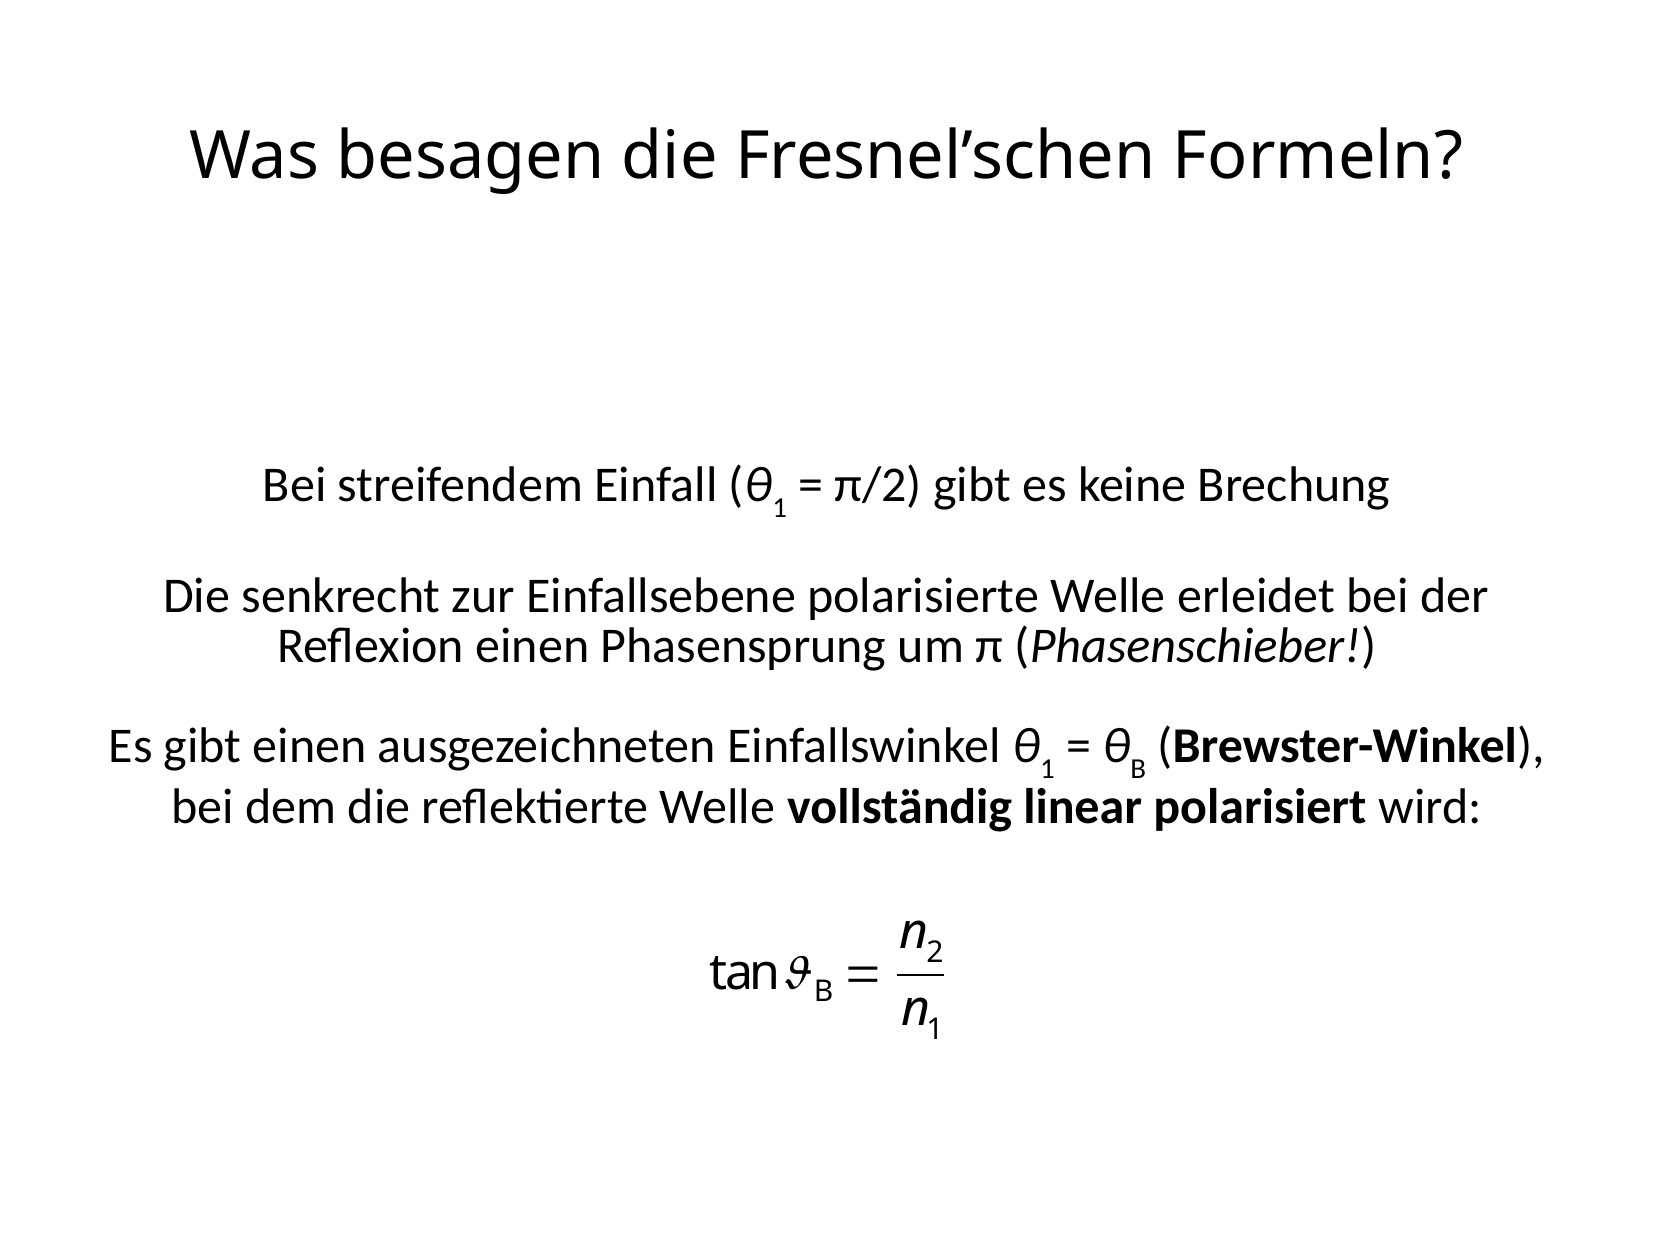

# Was besagen die Fresnel’schen Formeln?
Bei streifendem Einfall (θ1 = π/2) gibt es keine Brechung
Die senkrecht zur Einfallsebene polarisierte Welle erleidet bei der Reflexion einen Phasensprung um π (Phasenschieber!)
Es gibt einen ausgezeichneten Einfallswinkel θ1 = θB (Brewster-Winkel), bei dem die reflektierte Welle vollständig linear polarisiert wird: